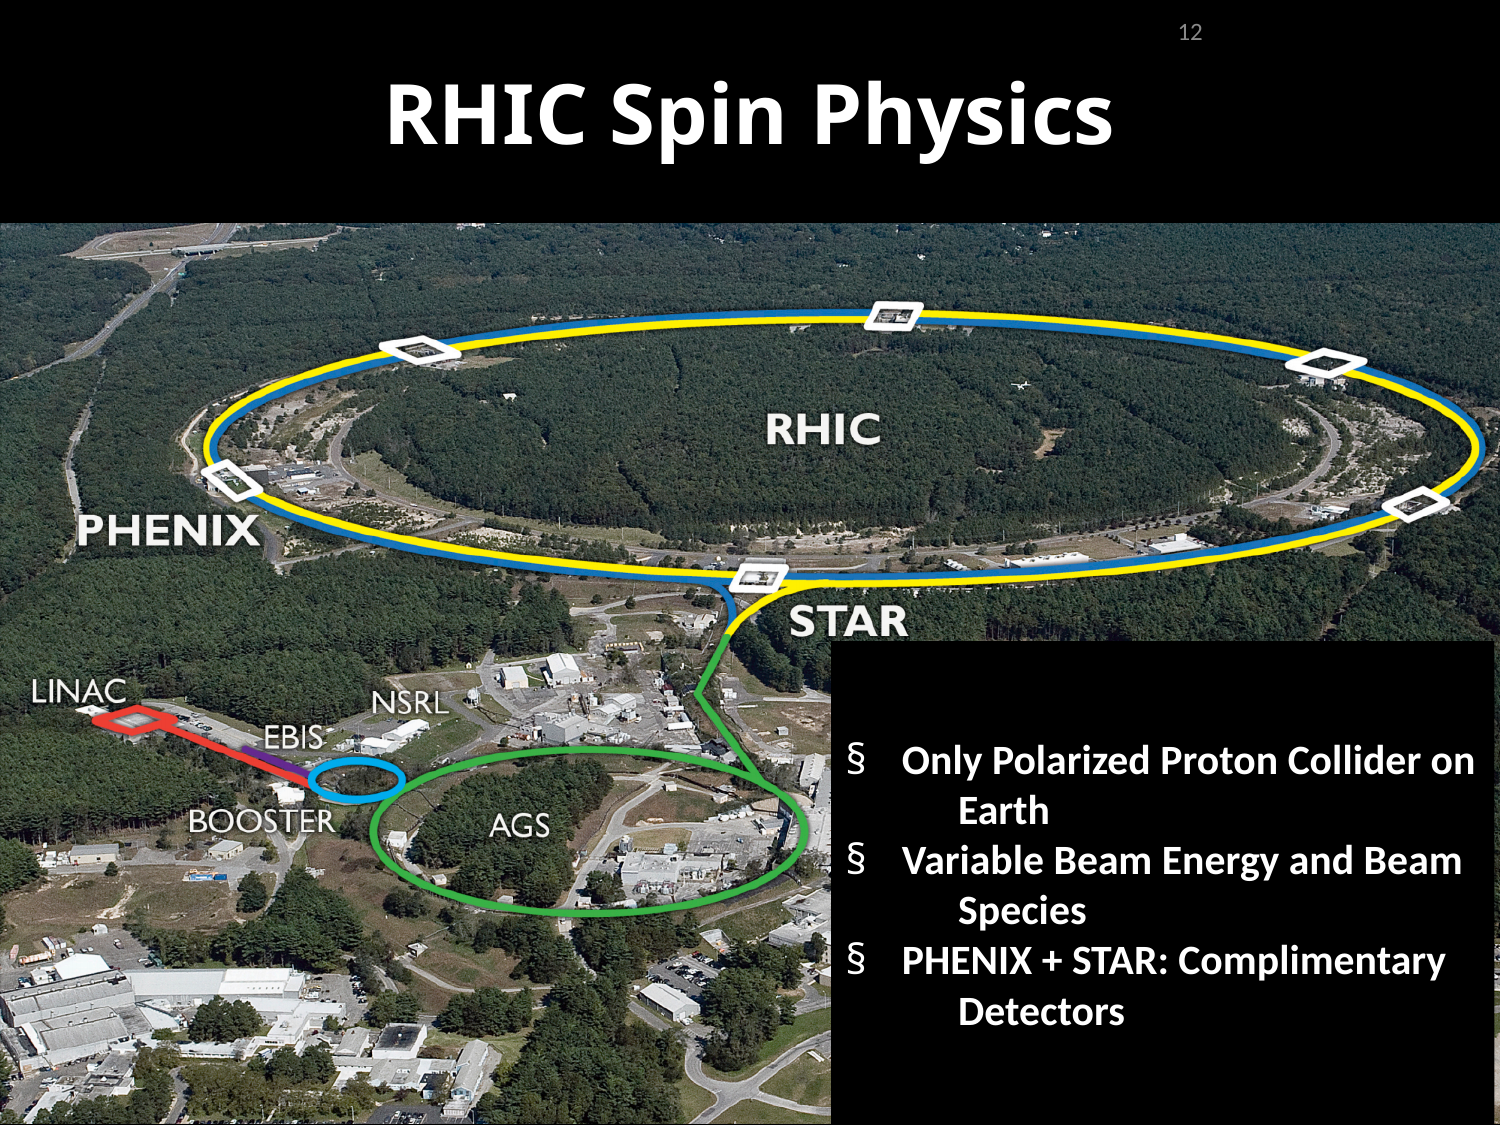

RHIC Spin Physics
11
Only Polarized Proton Collider on Earth
Variable Beam Energy and Beam Species
PHENIX + STAR: Complimentary Detectors